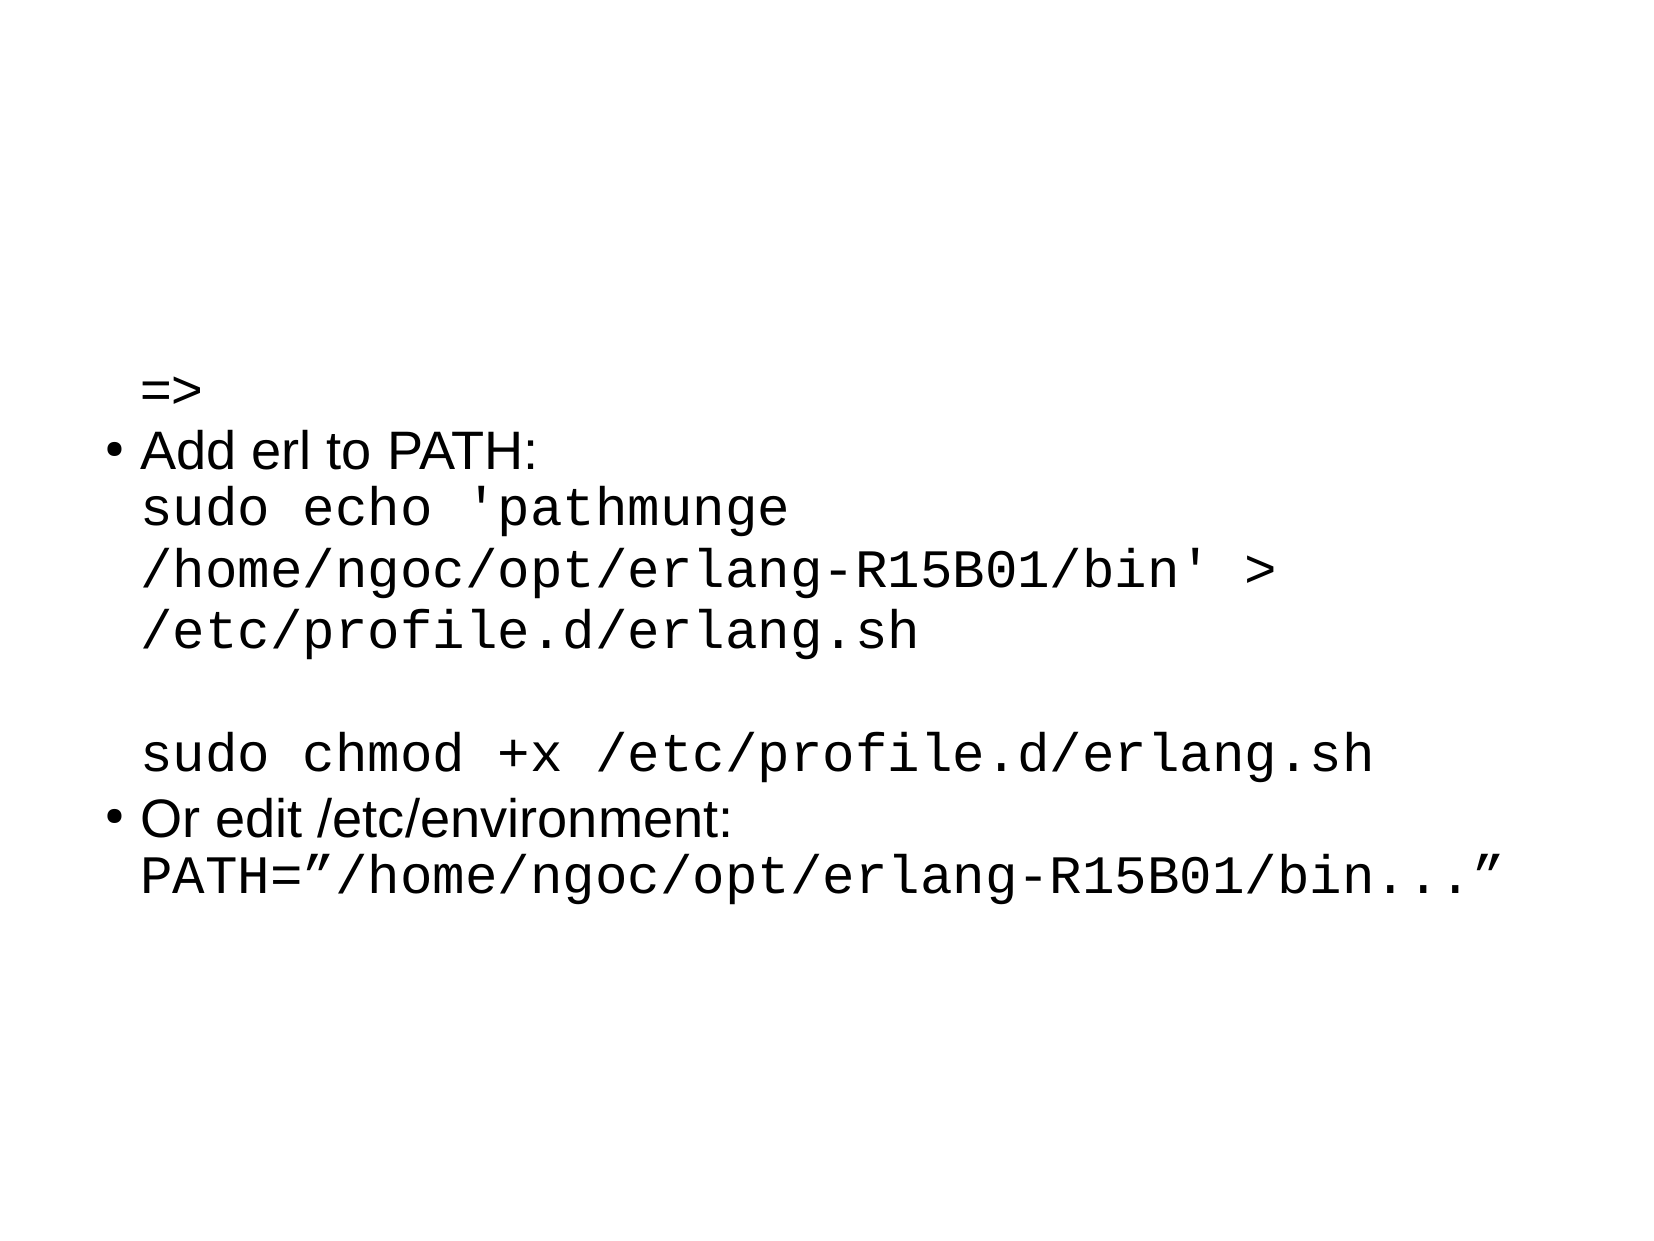

=>
Add erl to PATH:
sudo echo 'pathmunge /home/ngoc/opt/erlang-R15B01/bin' > /etc/profile.d/erlang.sh
sudo chmod +x /etc/profile.d/erlang.sh
Or edit /etc/environment:
PATH=”/home/ngoc/opt/erlang-R15B01/bin...”